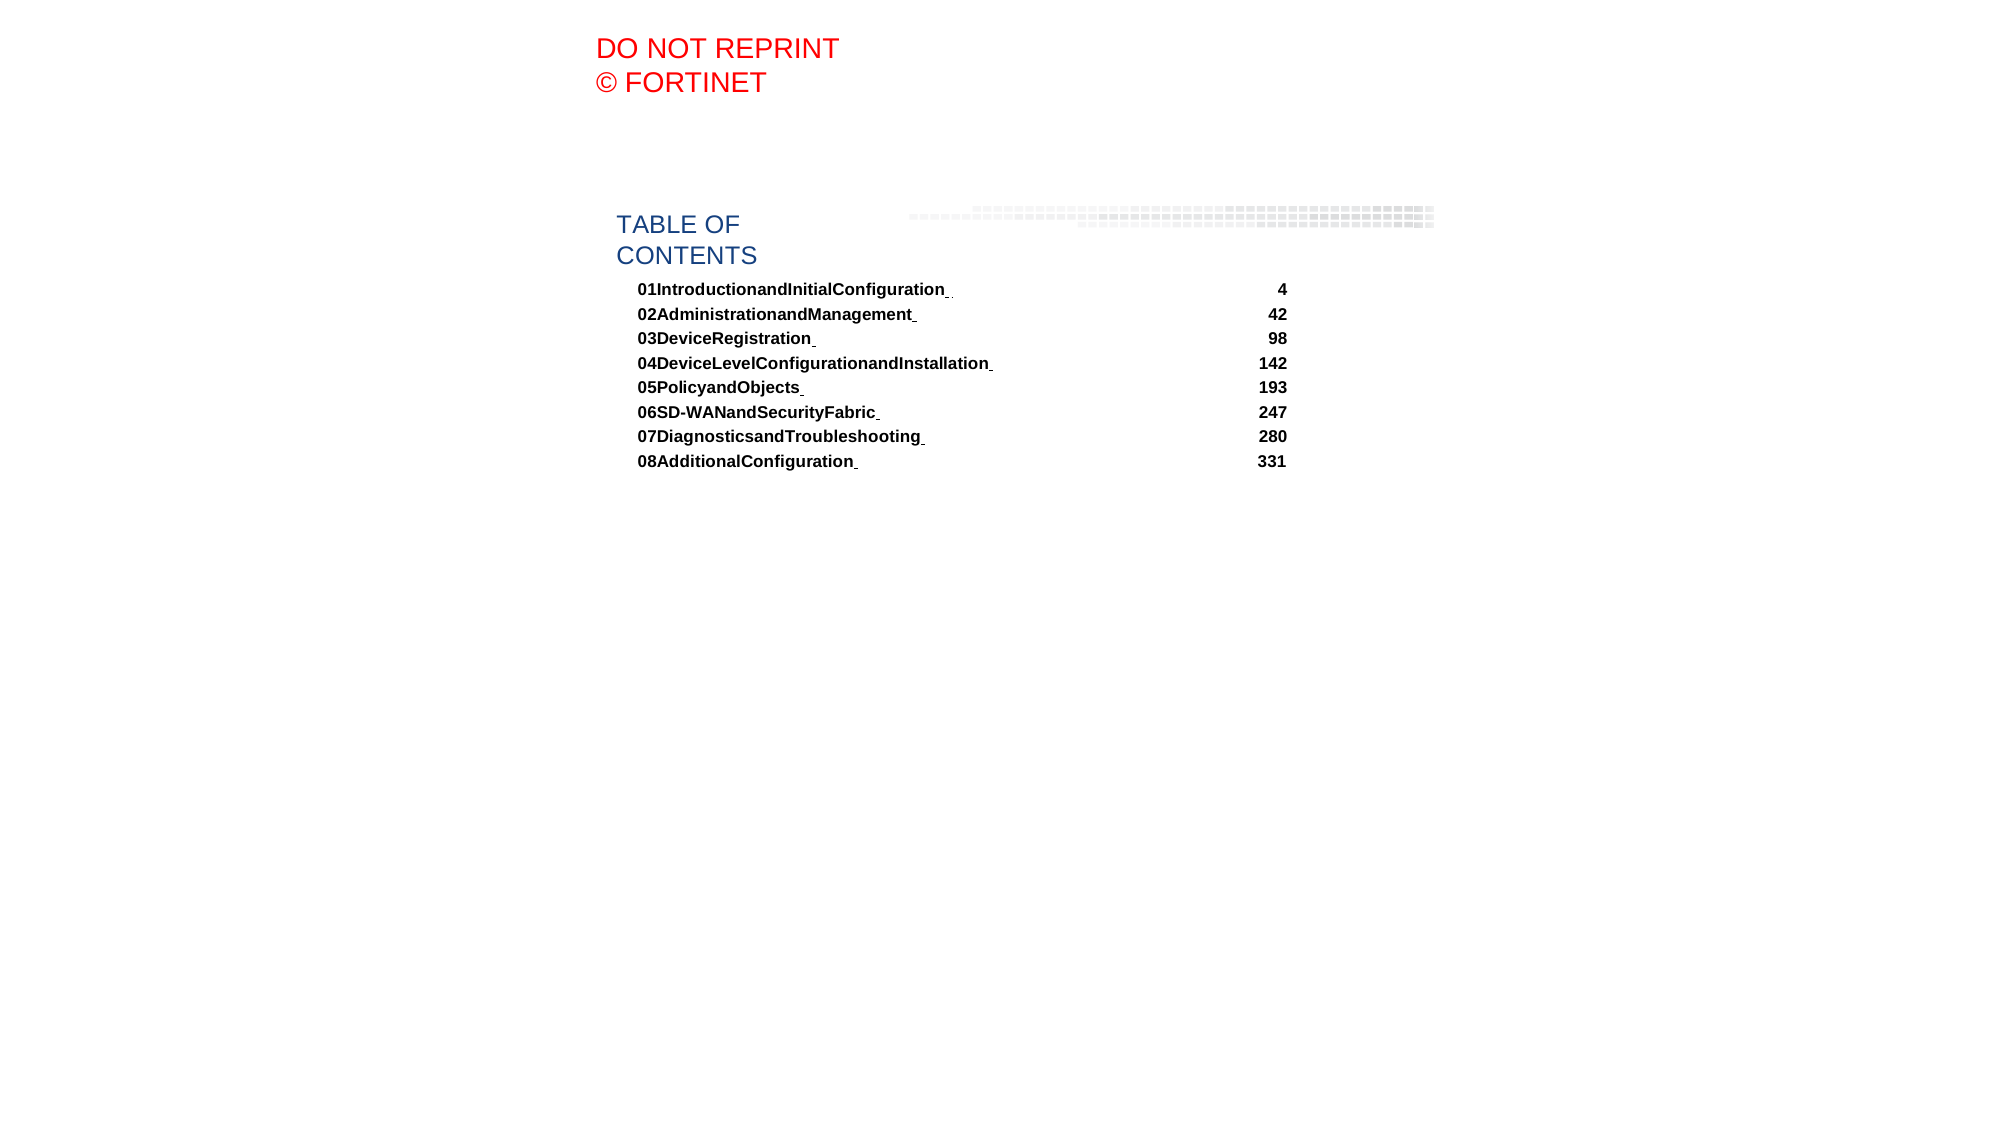

DO NOT REPRINT
© FORTINET
TABLE OF CONTENTS
01IntroductionandInitialConfiguration 			4 02AdministrationandManagement 		42 03DeviceRegistration 		98 04DeviceLevelConfigurationandInstallation 	142 05PolicyandObjects 	193 06SD-WANandSecurityFabric 	247 07DiagnosticsandTroubleshooting 	280 08AdditionalConfiguration 	331